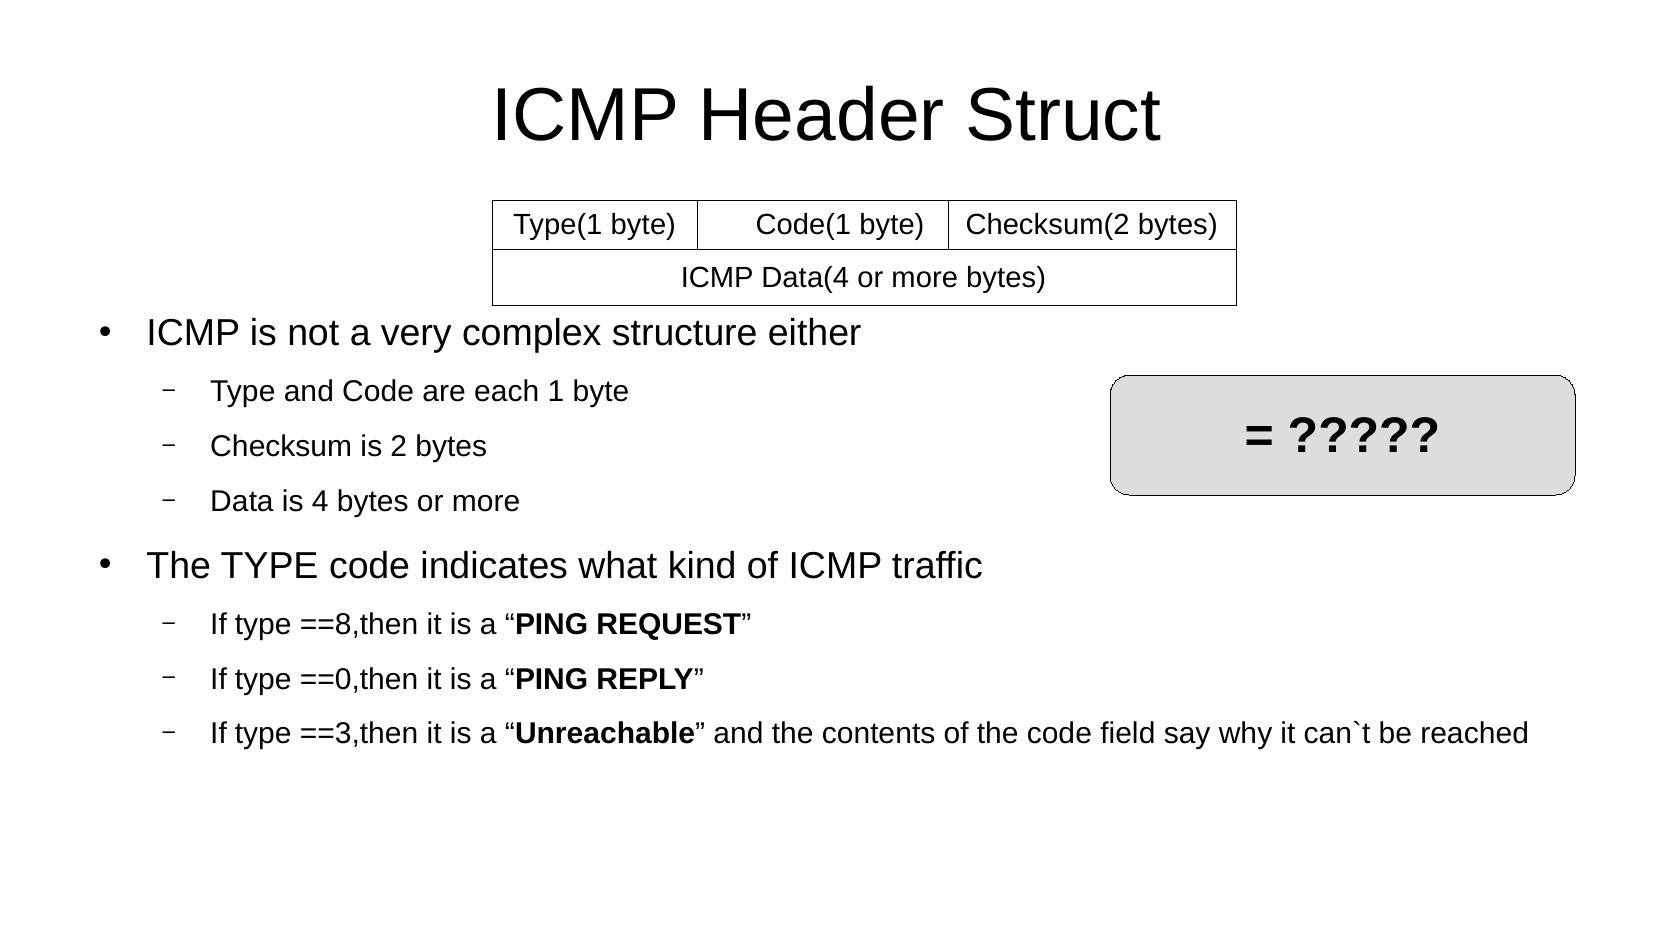

# ICMP Header Struct
| Type(1 byte) | Code(1 byte) | Checksum(2 bytes) |
| --- | --- | --- |
| ICMP Data(4 or more bytes) | | |
ICMP is not a very complex structure either
Type and Code are each 1 byte
Checksum is 2 bytes
Data is 4 bytes or more
The TYPE code indicates what kind of ICMP traffic
If type ==8,then it is a “PING REQUEST”
If type ==0,then it is a “PING REPLY”
If type ==3,then it is a “Unreachable” and the contents of the code field say why it can`t be reached
= ?????